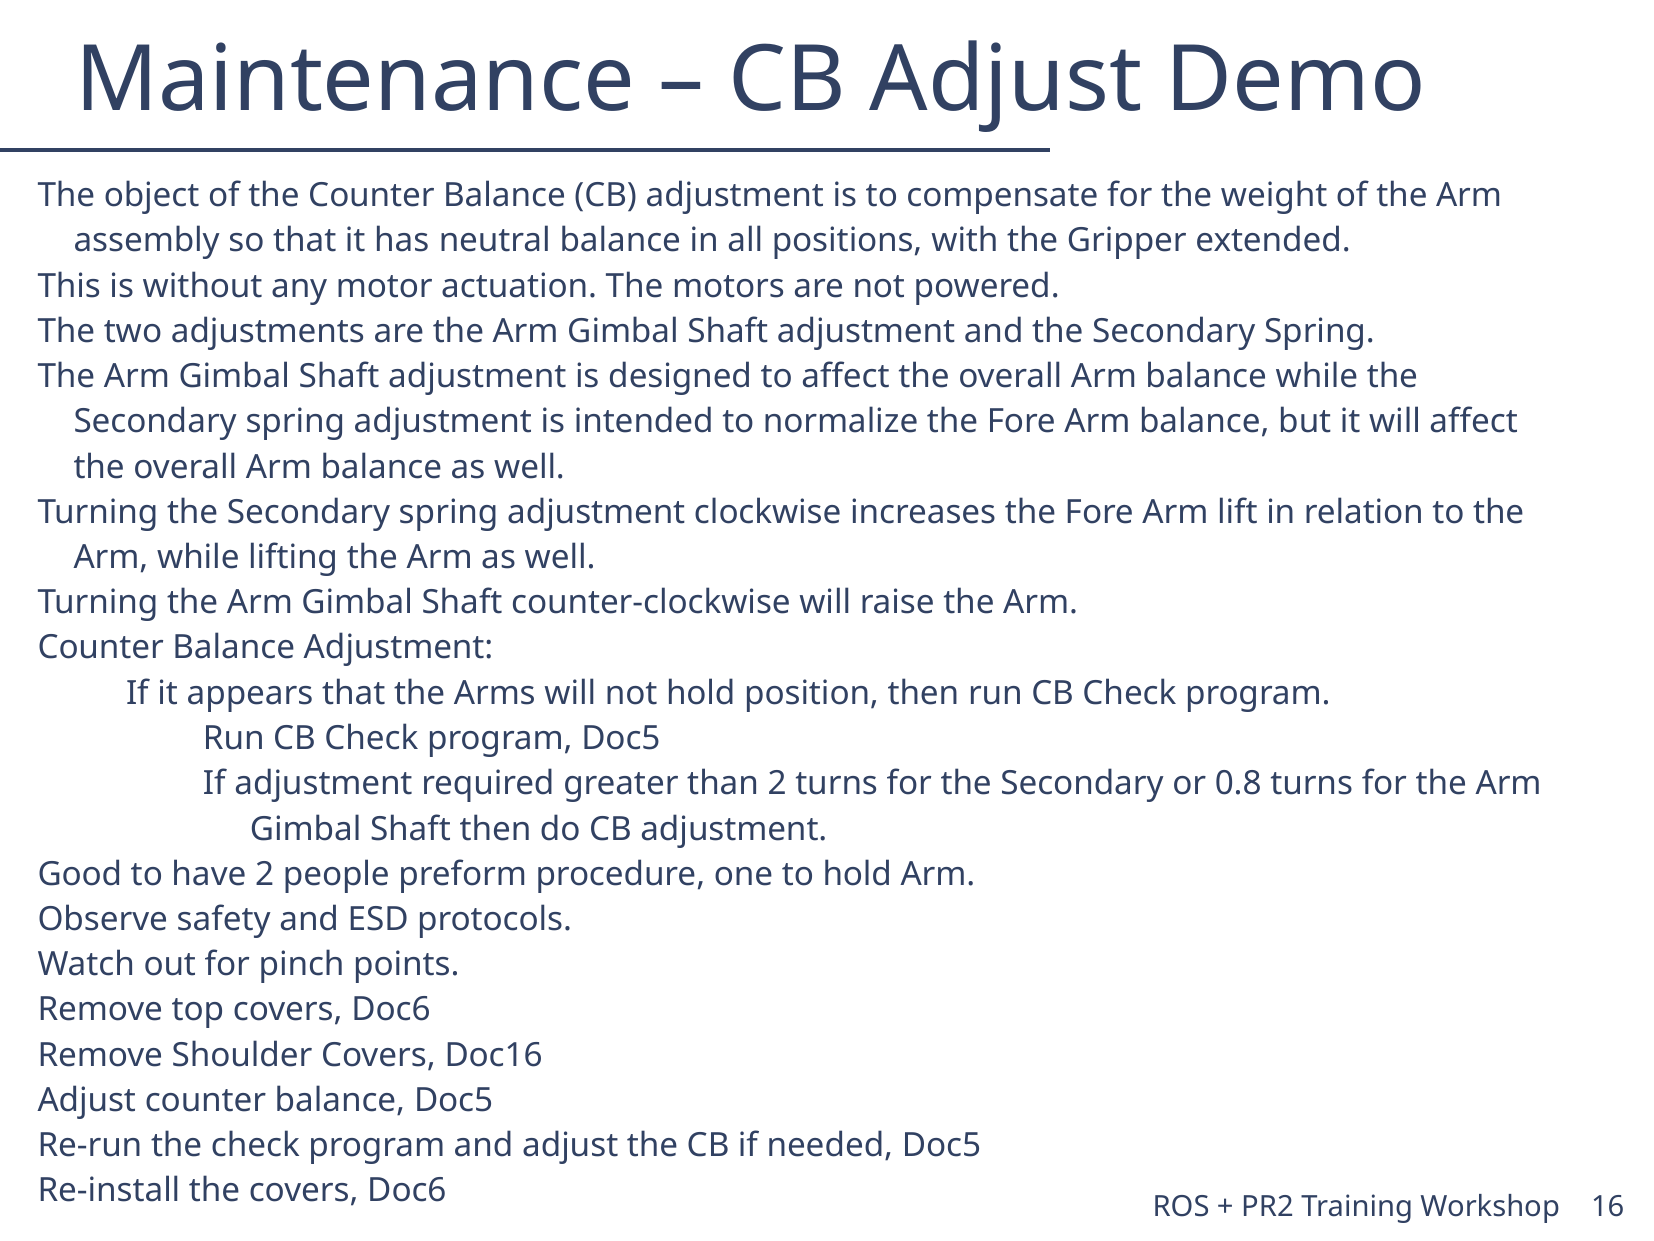

# Maintenance – CB Adjust Demo
The object of the Counter Balance (CB) adjustment is to compensate for the weight of the Arm assembly so that it has neutral balance in all positions, with the Gripper extended.
This is without any motor actuation. The motors are not powered.
The two adjustments are the Arm Gimbal Shaft adjustment and the Secondary Spring.
The Arm Gimbal Shaft adjustment is designed to affect the overall Arm balance while the Secondary spring adjustment is intended to normalize the Fore Arm balance, but it will affect the overall Arm balance as well.
Turning the Secondary spring adjustment clockwise increases the Fore Arm lift in relation to the Arm, while lifting the Arm as well.
Turning the Arm Gimbal Shaft counter-clockwise will raise the Arm.
Counter Balance Adjustment:
If it appears that the Arms will not hold position, then run CB Check program.
Run CB Check program, Doc5
If adjustment required greater than 2 turns for the Secondary or 0.8 turns for the Arm Gimbal Shaft then do CB adjustment.
Good to have 2 people preform procedure, one to hold Arm.
Observe safety and ESD protocols.
Watch out for pinch points.
Remove top covers, Doc6
Remove Shoulder Covers, Doc16
Adjust counter balance, Doc5
Re-run the check program and adjust the CB if needed, Doc5
Re-install the covers, Doc6